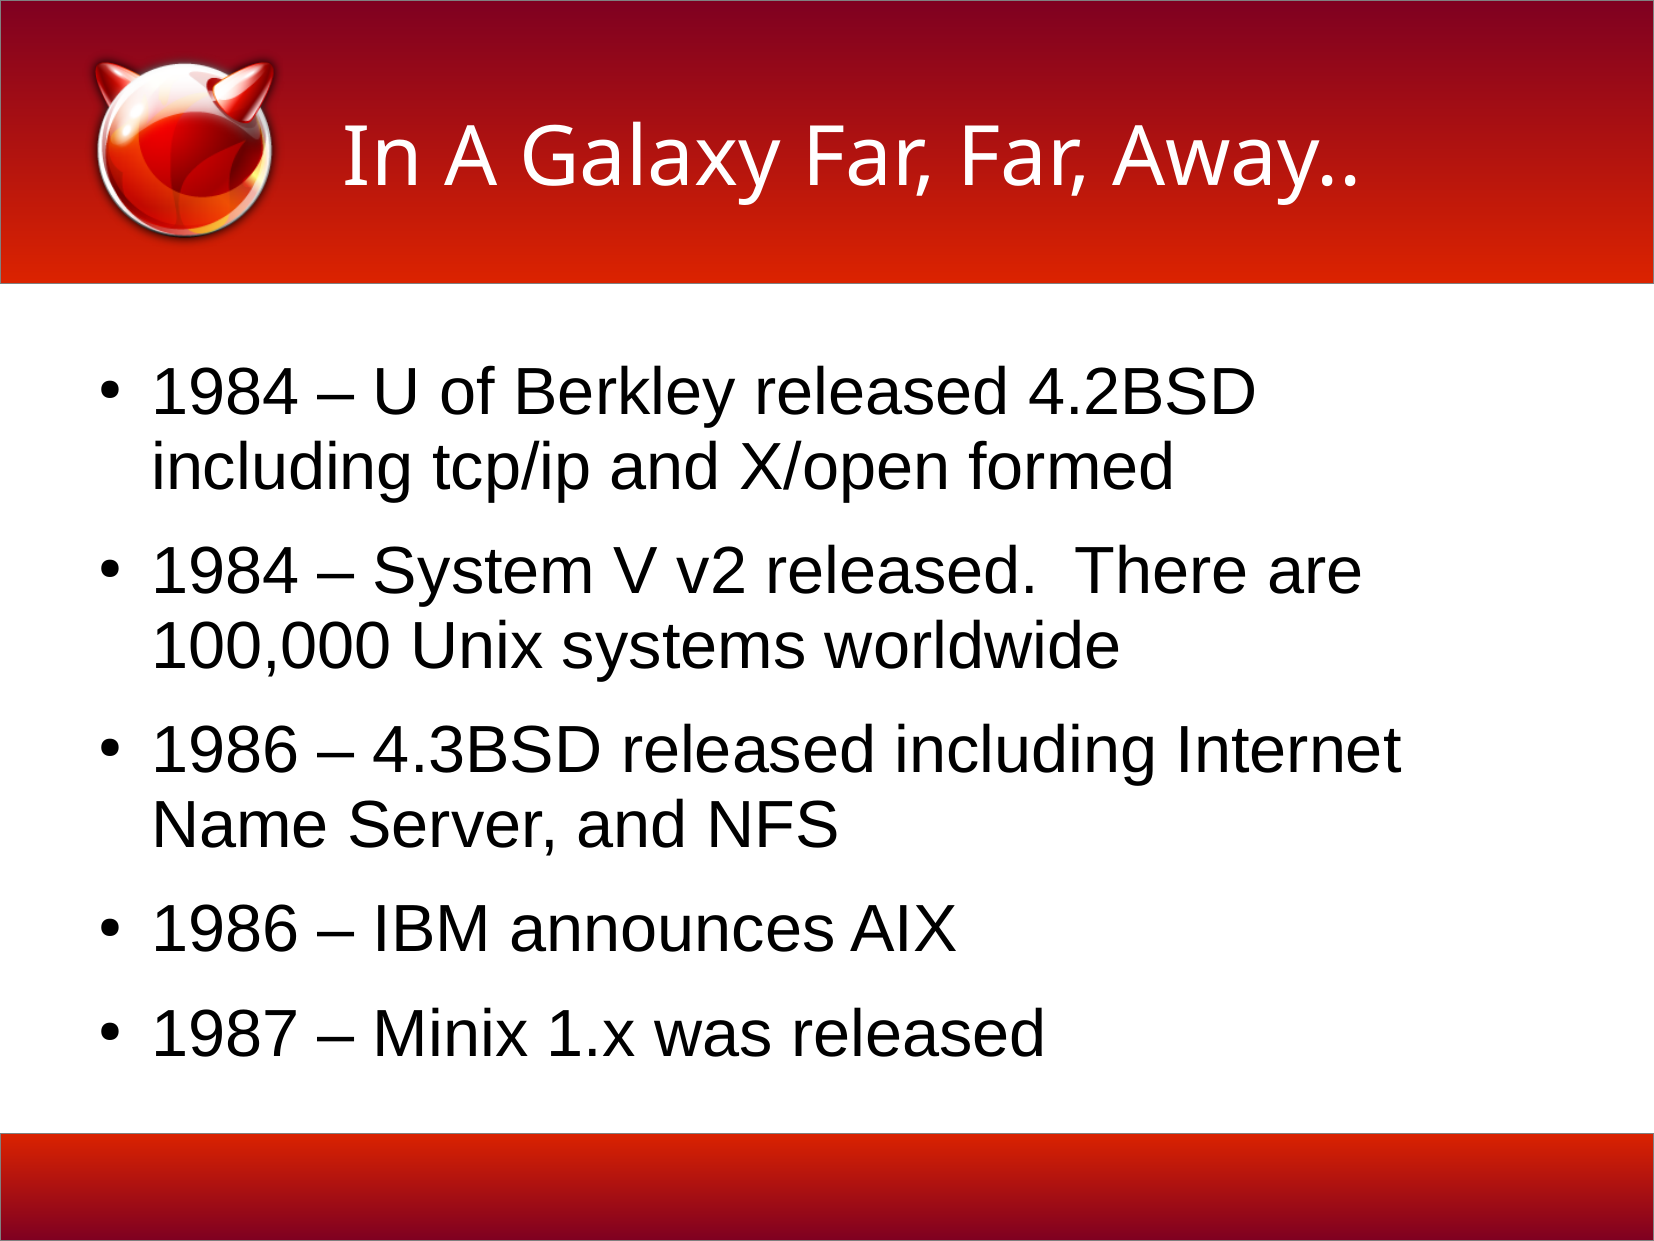

# In A Galaxy Far, Far, Away..
1984 – U of Berkley released 4.2BSD including tcp/ip and X/open formed
1984 – System V v2 released. There are 100,000 Unix systems worldwide
1986 – 4.3BSD released including Internet Name Server, and NFS
1986 – IBM announces AIX
1987 – Minix 1.x was released